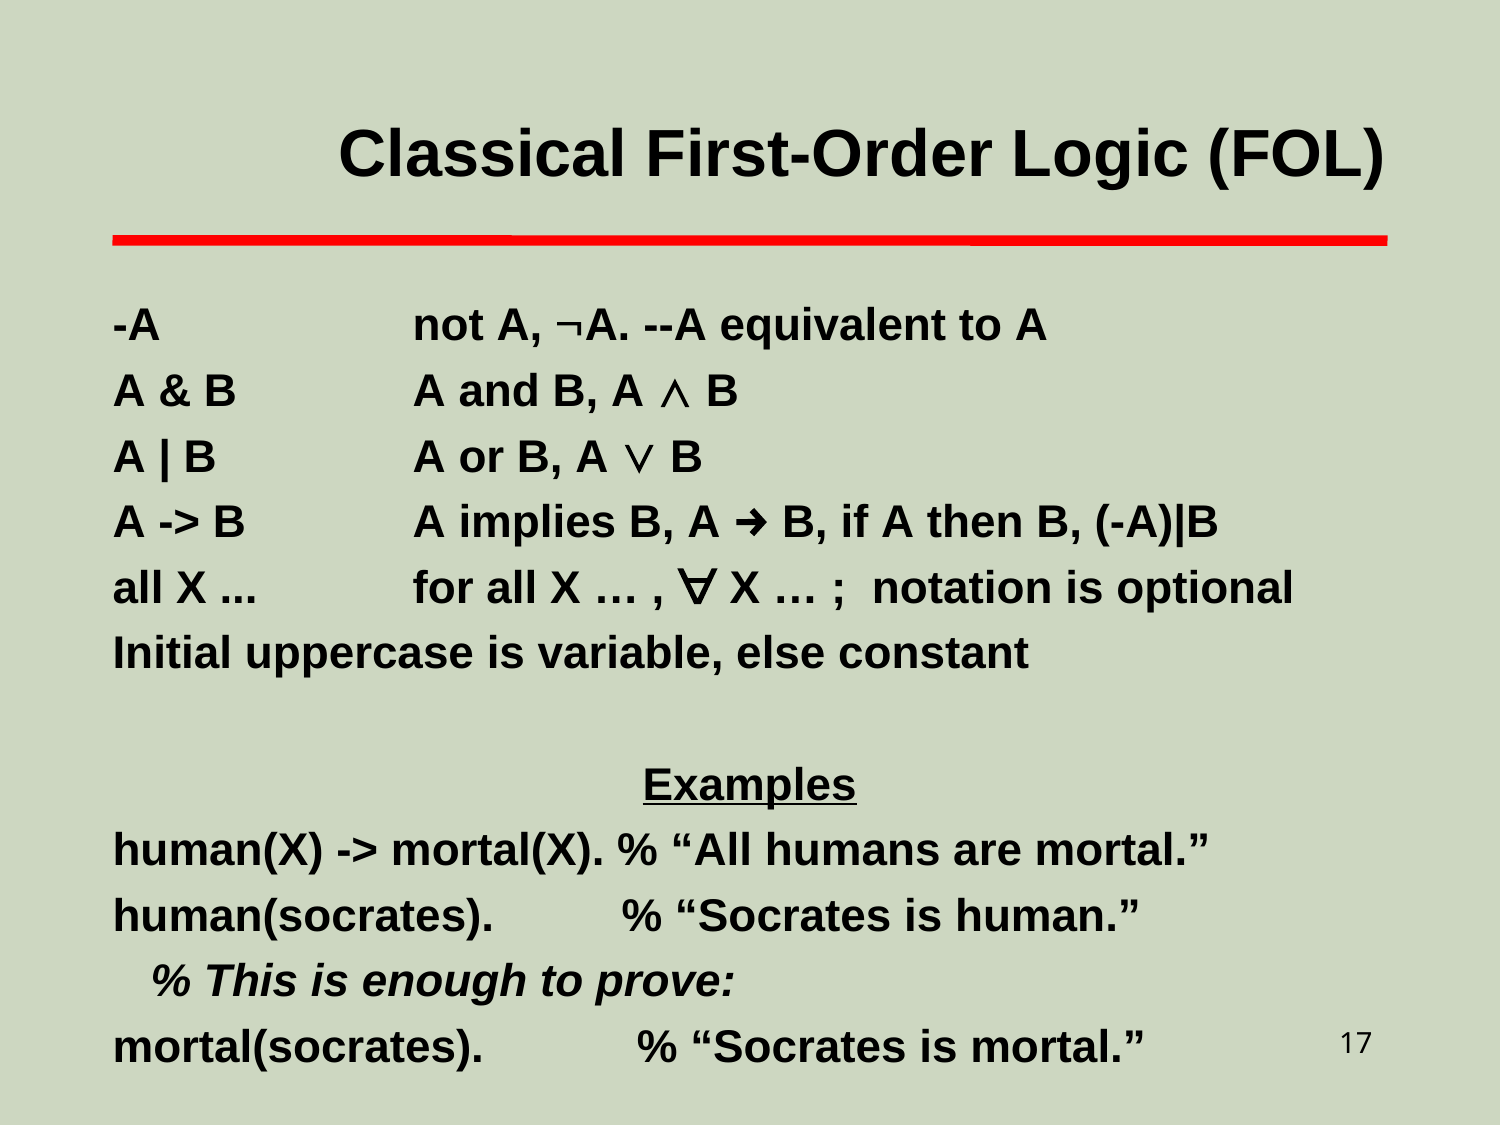

# Classical First-Order Logic (FOL)
-A				not A, ¬A. --A equivalent to A
A & B			A and B, A ∧ B
A | B			A or B, A ∨ B
A -> B			A implies B, A → B, if A then B, (-A)|B
all X ...			for all X … , ∀ X … ; notation is optional
Initial uppercase is variable, else constant
Examples
human(X) -> mortal(X). % “All humans are mortal.”
human(socrates). % “Socrates is human.”
 % This is enough to prove:
mortal(socrates). % “Socrates is mortal.”